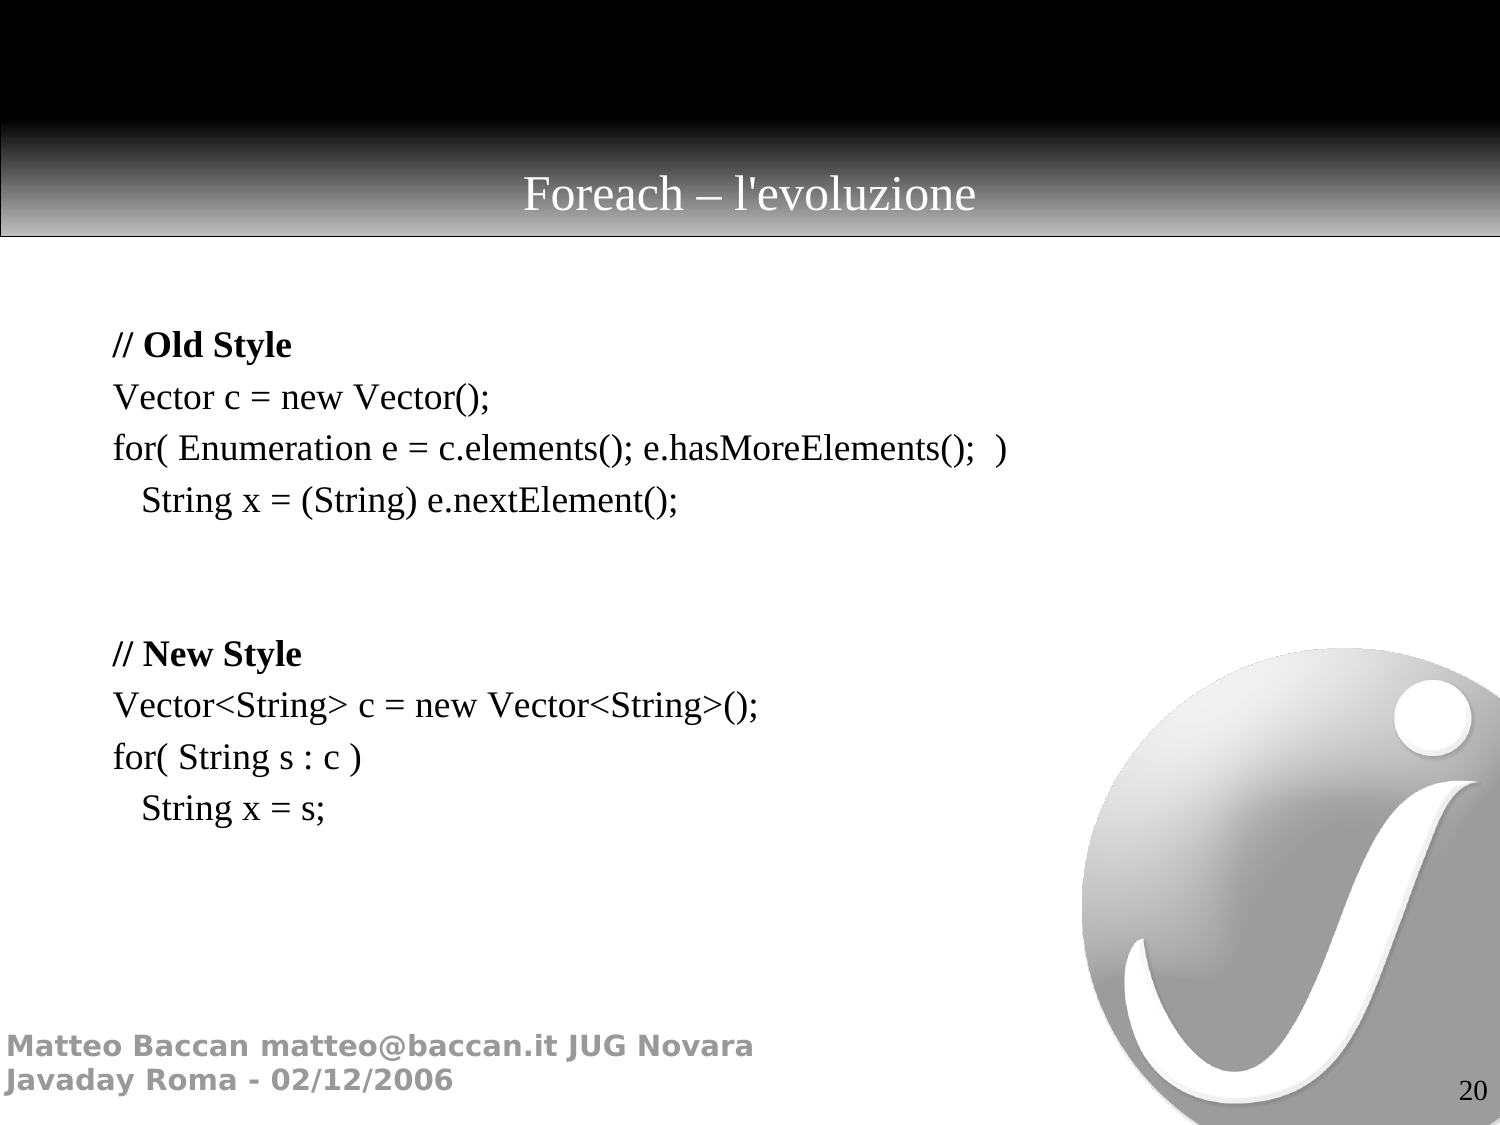

# Foreach – l'evoluzione
// Old Style
Vector c = new Vector();
for( Enumeration e = c.elements(); e.hasMoreElements(); )
 String x = (String) e.nextElement();
// New Style
Vector<String> c = new Vector<String>();
for( String s : c )
 String x = s;